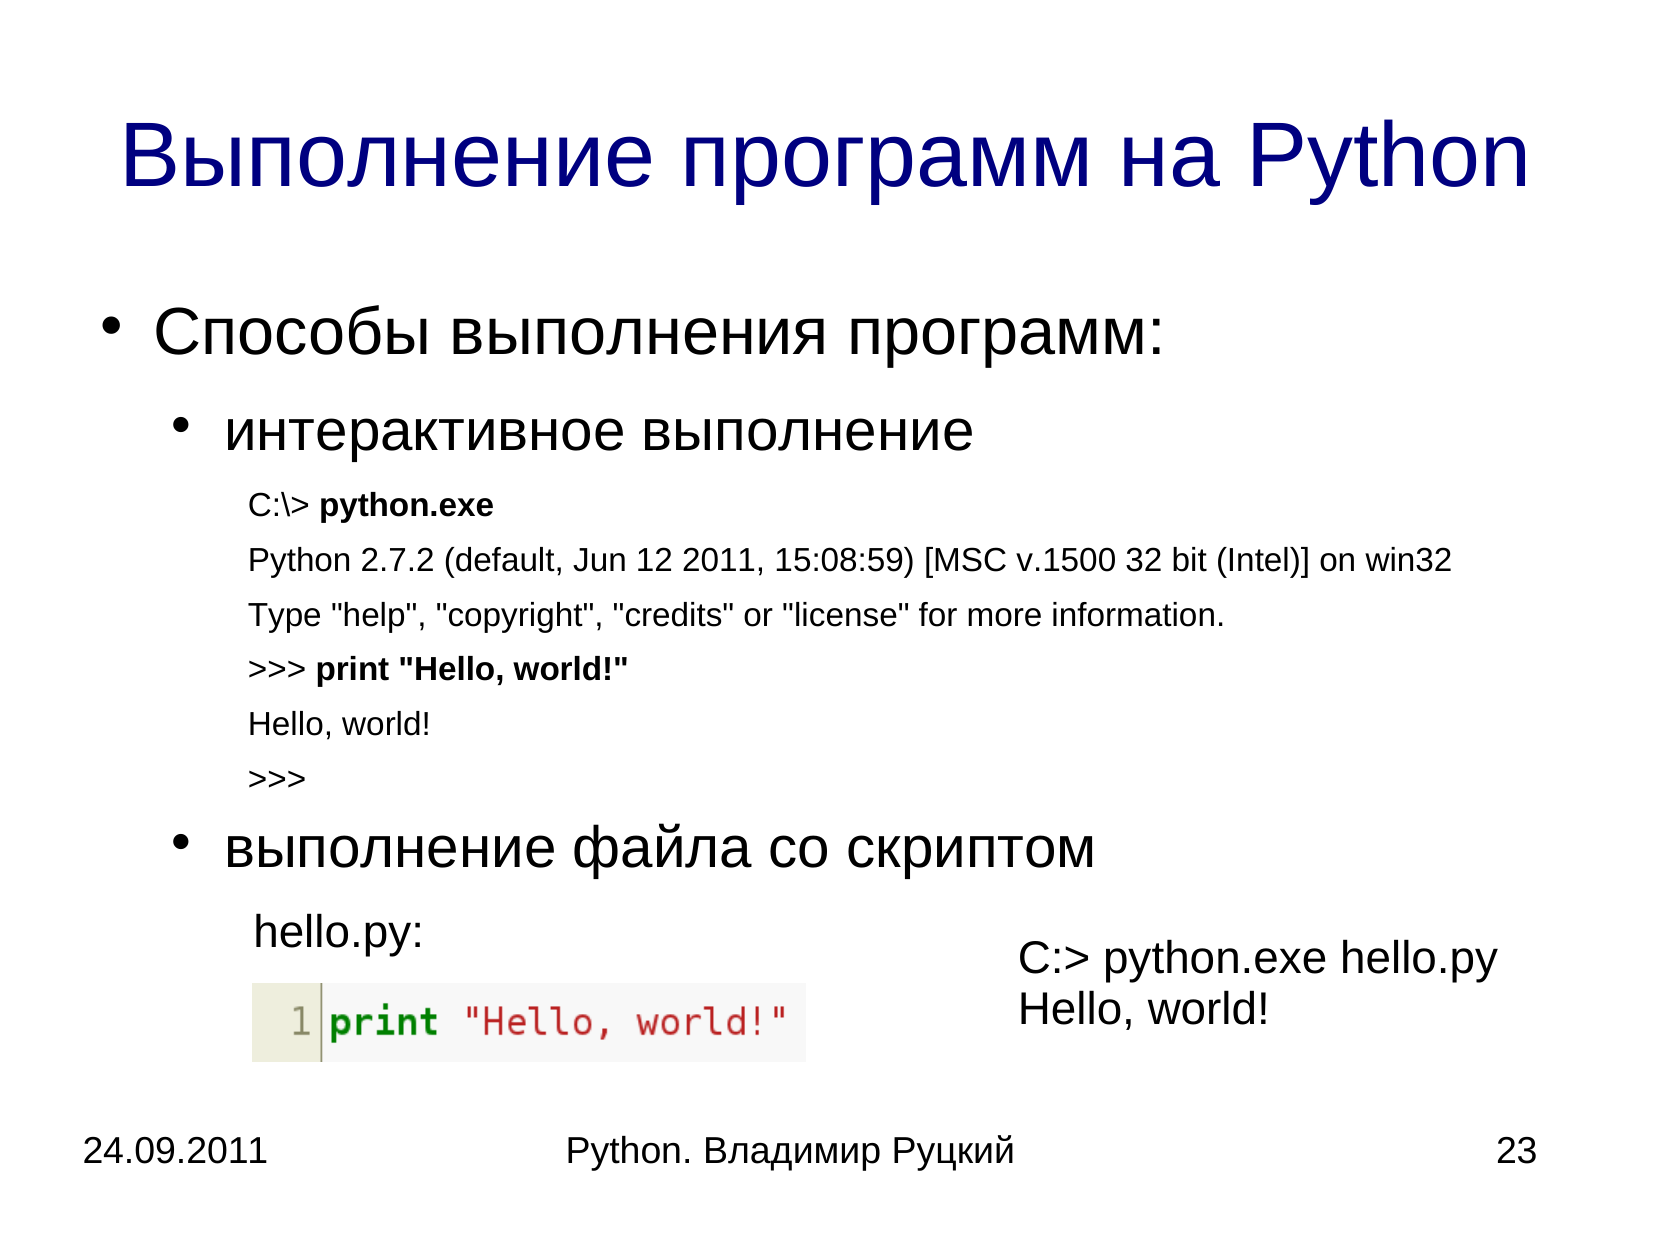

# Выполнение программ на Python
Способы выполнения программ:
интерактивное выполнение
C:\> python.exe
Python 2.7.2 (default, Jun 12 2011, 15:08:59) [MSC v.1500 32 bit (Intel)] on win32
Type "help", "copyright", "credits" or "license" for more information.
>>> print "Hello, world!"
Hello, world!
>>>
выполнение файла со скриптом
hello.py:
C:> python.exe hello.py
Hello, world!
24.09.2011
Python. Владимир Руцкий
23